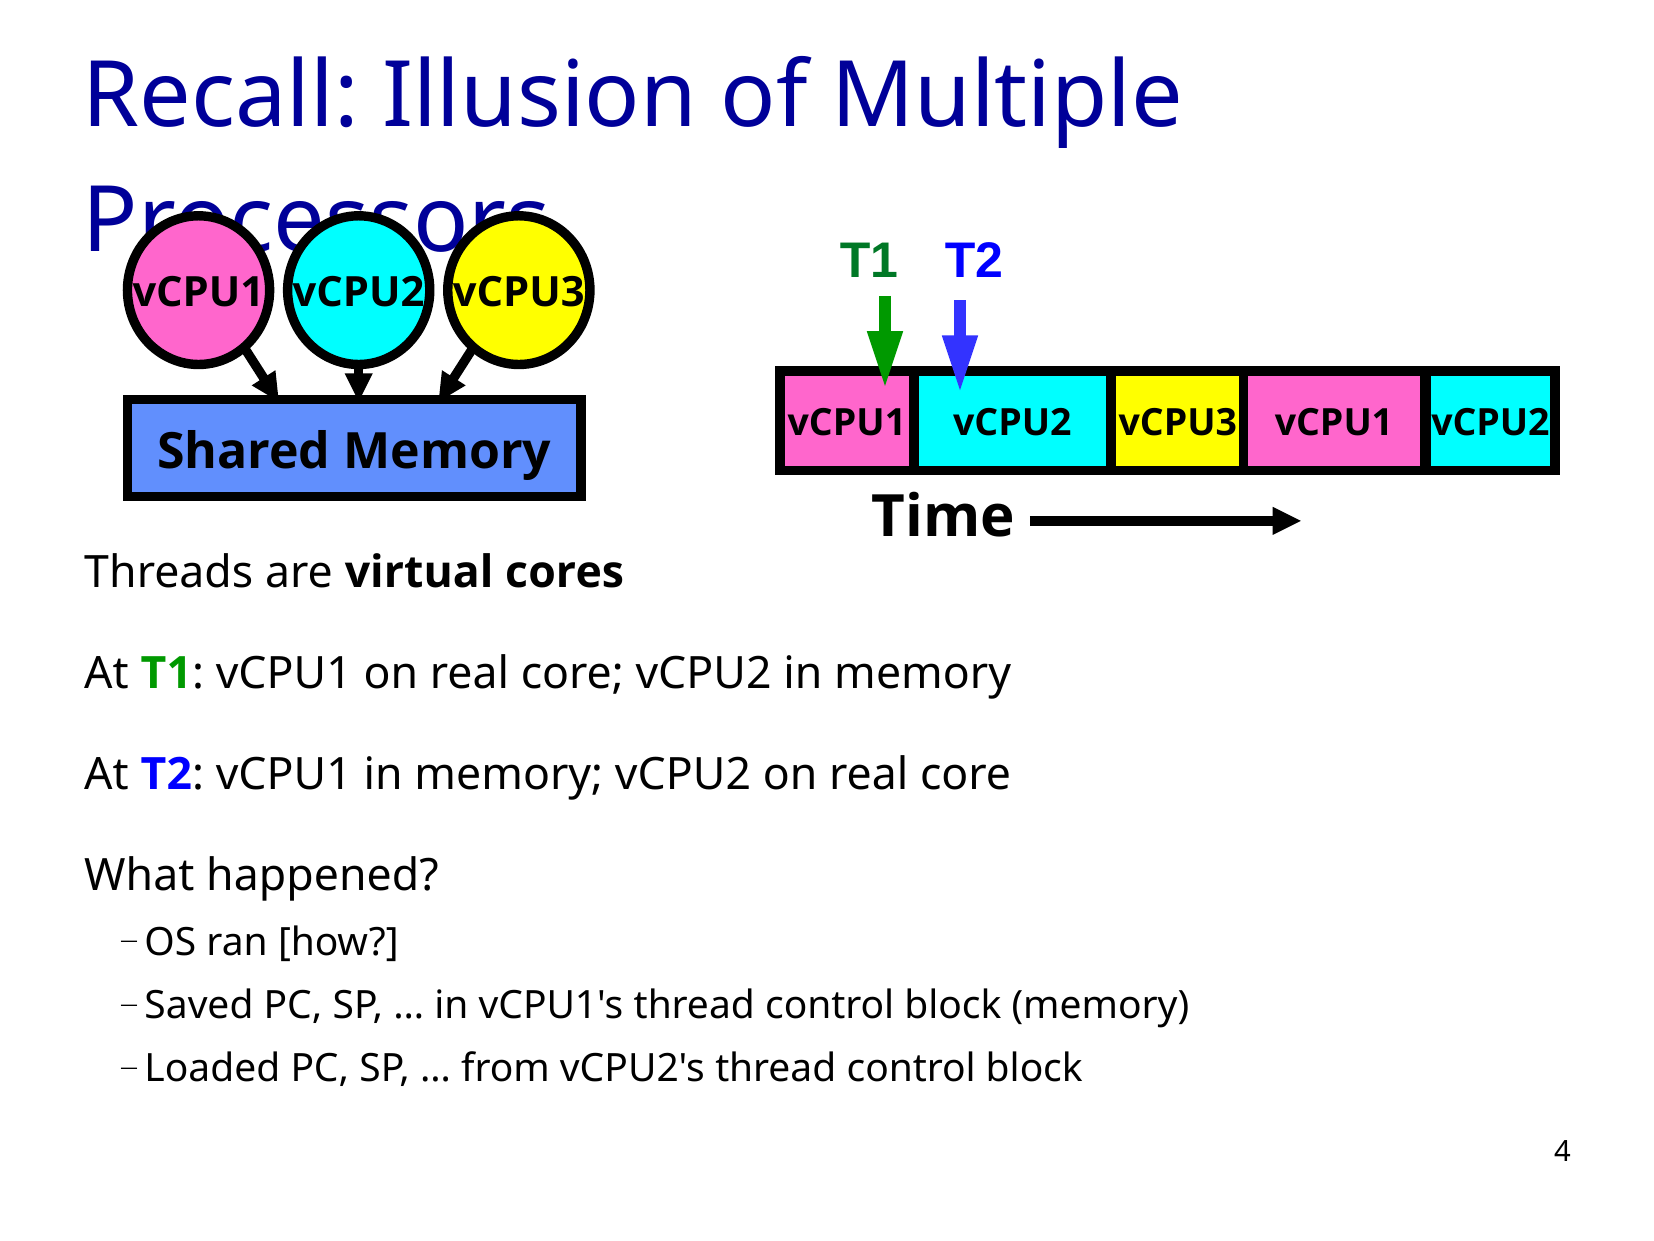

# Recall: Illusion of Multiple Processors
vCPU1
vCPU2
vCPU3
Shared Memory
T1
T2
vCPU1
vCPU2
vCPU3
vCPU1
vCPU2
Time
Threads are virtual cores
At T1: vCPU1 on real core; vCPU2 in memory
At T2: vCPU1 in memory; vCPU2 on real core
What happened?
OS ran [how?]
Saved PC, SP, … in vCPU1's thread control block (memory)
Loaded PC, SP, … from vCPU2's thread control block
4